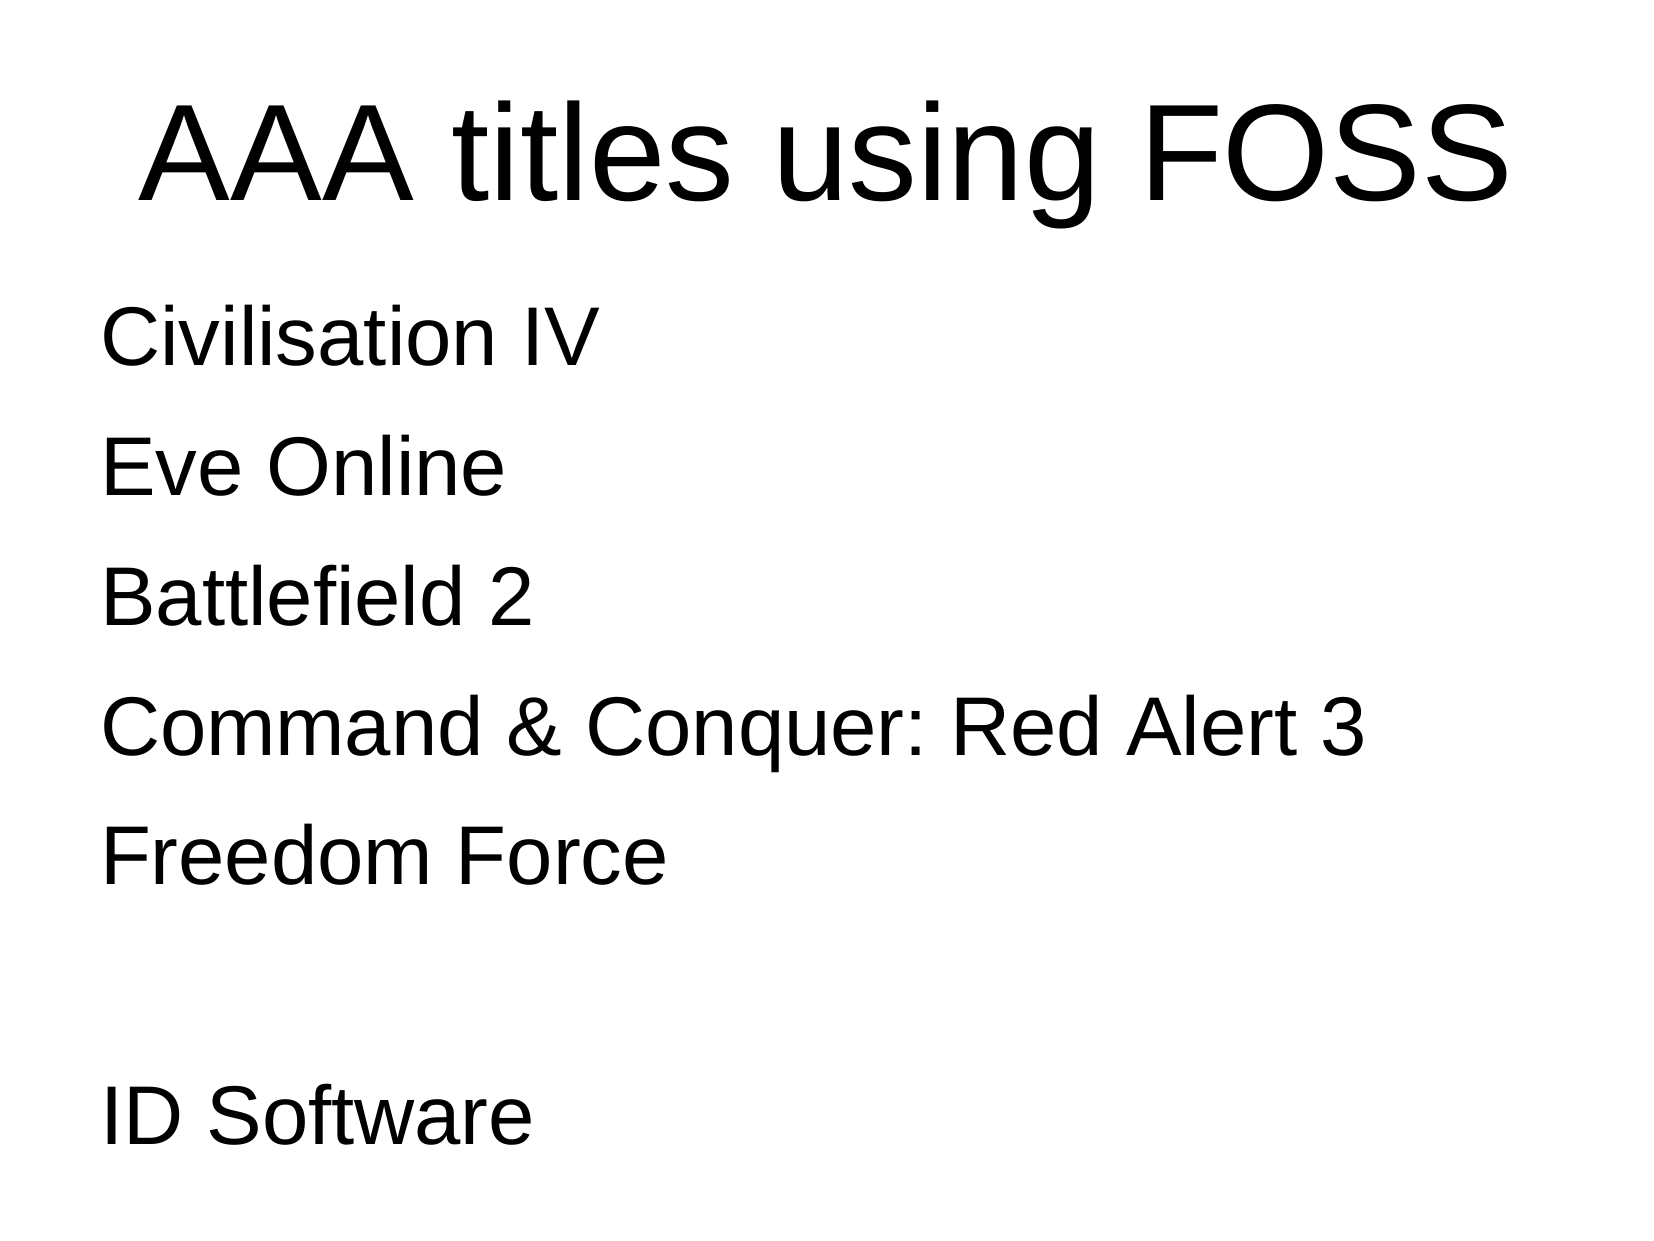

# AAA titles using FOSS
Civilisation IV
Eve Online
Battlefield 2
Command & Conquer: Red Alert 3
Freedom Force
ID Software